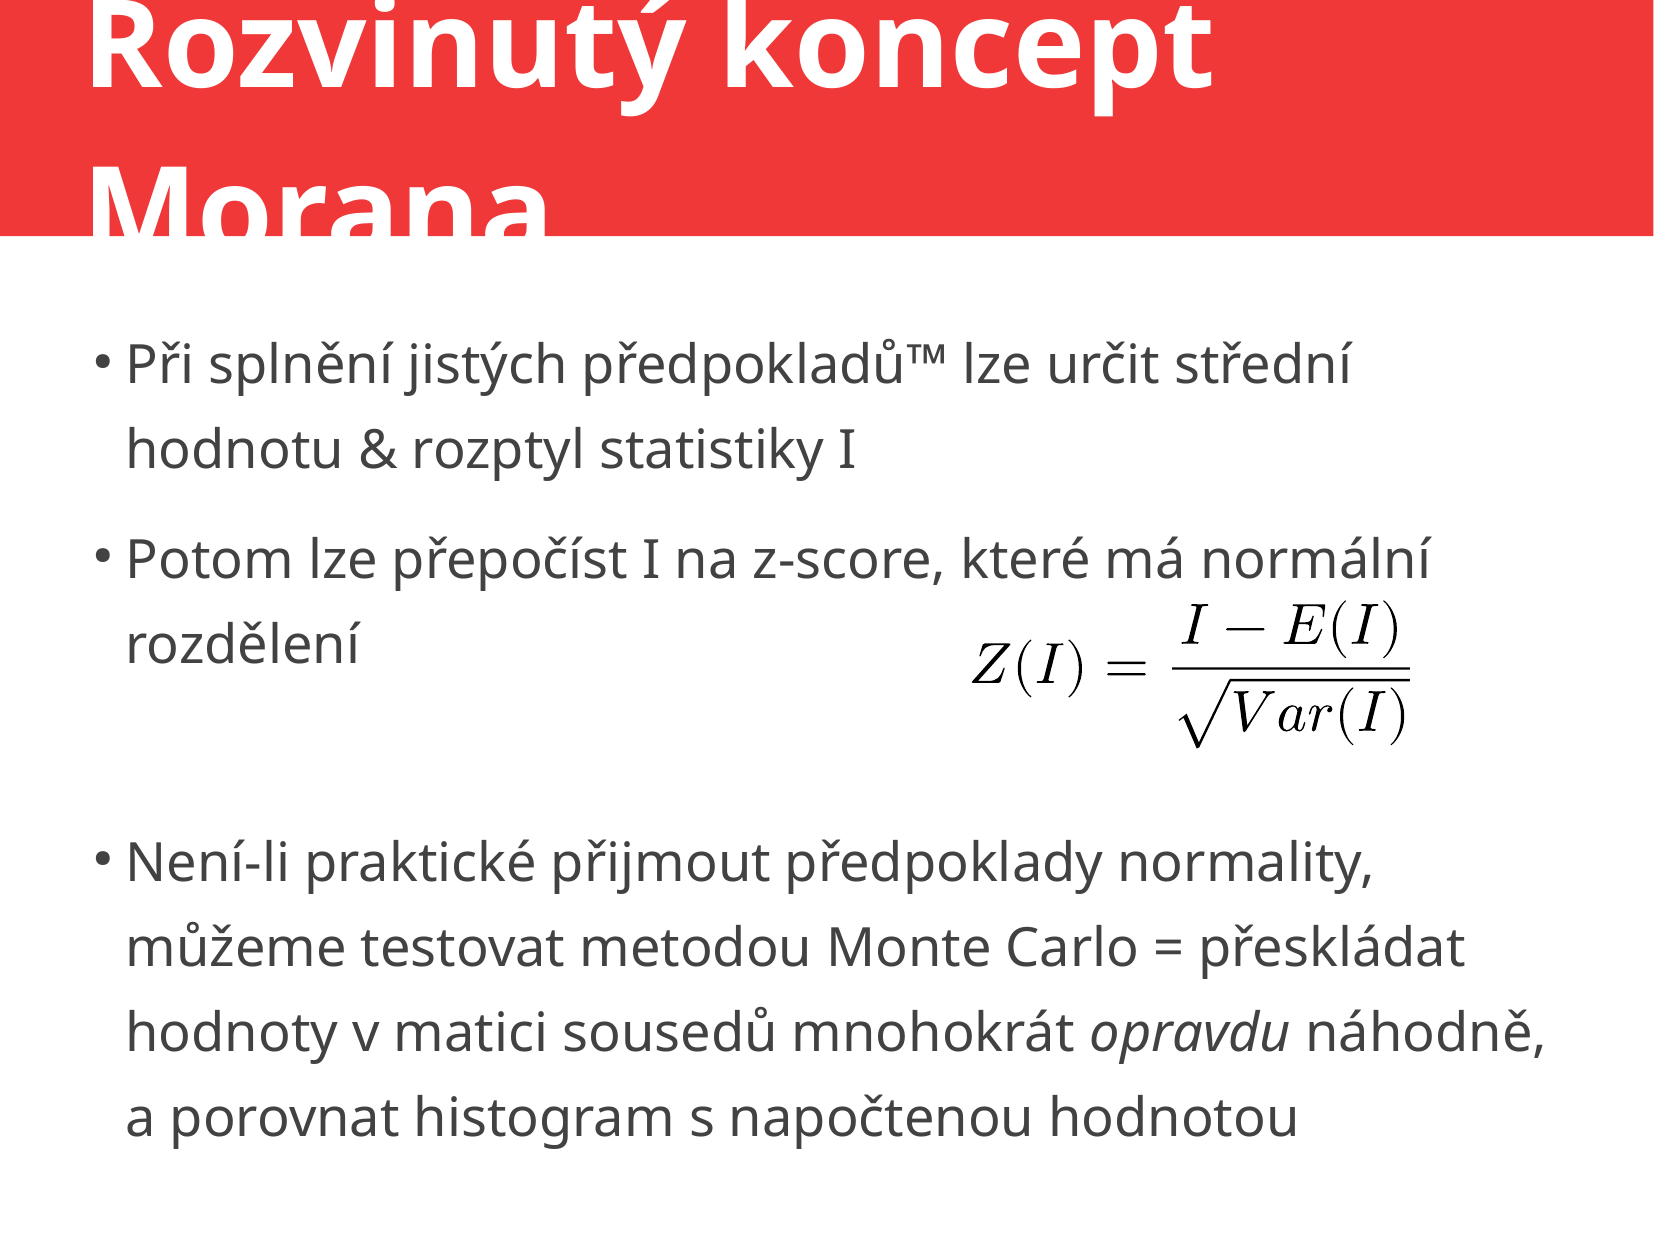

# Rozvinutý koncept Morana
Při splnění jistých předpokladů™ lze určit střední hodnotu & rozptyl statistiky I
Potom lze přepočíst I na z-score, které má normální rozdělení
Není-li praktické přijmout předpoklady normality, můžeme testovat metodou Monte Carlo = přeskládat hodnoty v matici sousedů mnohokrát opravdu náhodně, a porovnat histogram s napočtenou hodnotou